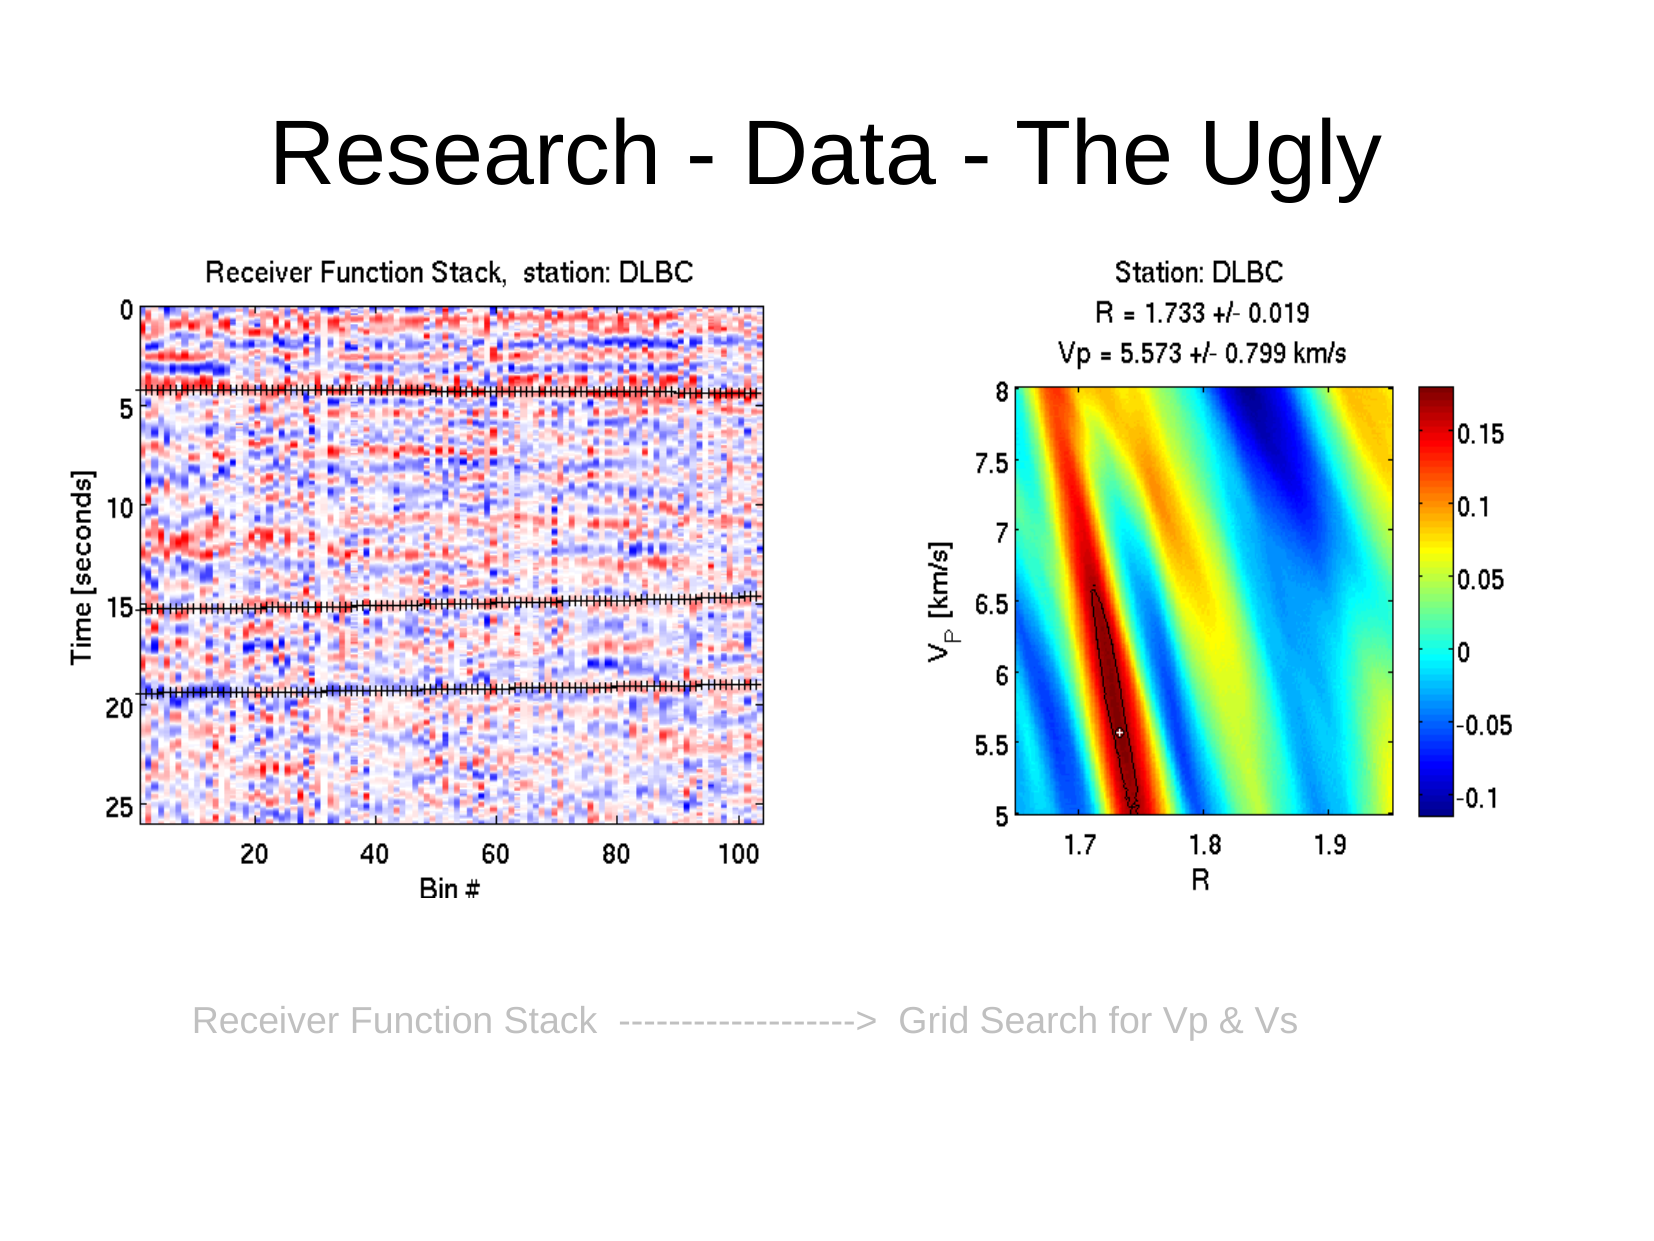

# Research - Data - The Ugly
Receiver Function Stack -------------------> Grid Search for Vp & Vs